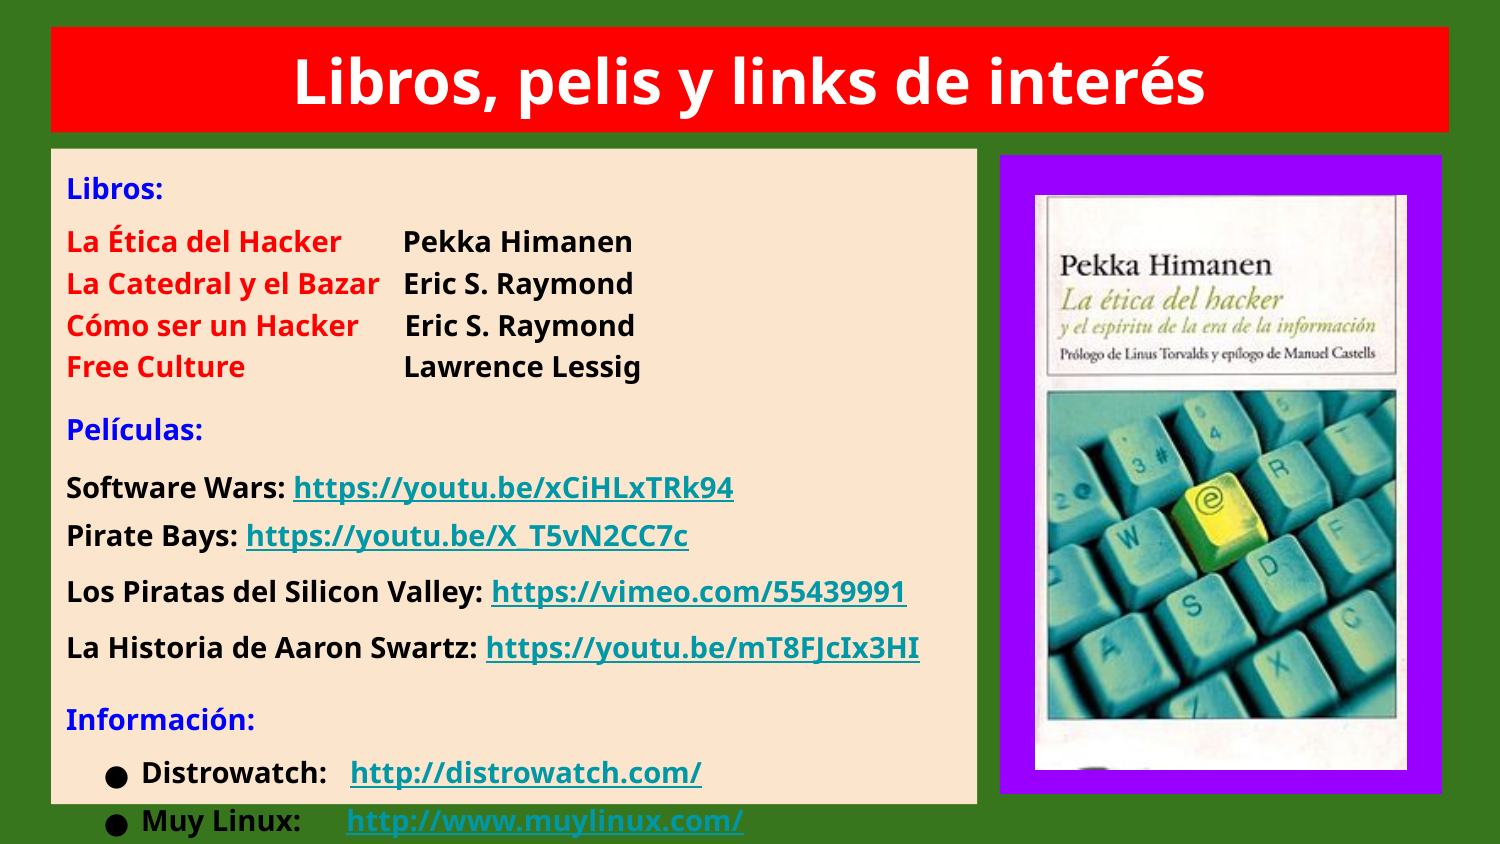

# Libros, pelis y links de interés
Libros:
La Ética del Hacker Pekka Himanen
La Catedral y el Bazar Eric S. Raymond
Cómo ser un Hacker Eric S. Raymond
Free Culture Lawrence Lessig
Películas:
Software Wars: https://youtu.be/xCiHLxTRk94
Pirate Bays: https://youtu.be/X_T5vN2CC7c
Los Piratas del Silicon Valley: https://vimeo.com/55439991
La Historia de Aaron Swartz: https://youtu.be/mT8FJcIx3HI
Información:
Distrowatch: http://distrowatch.com/
Muy Linux: http://www.muylinux.com/